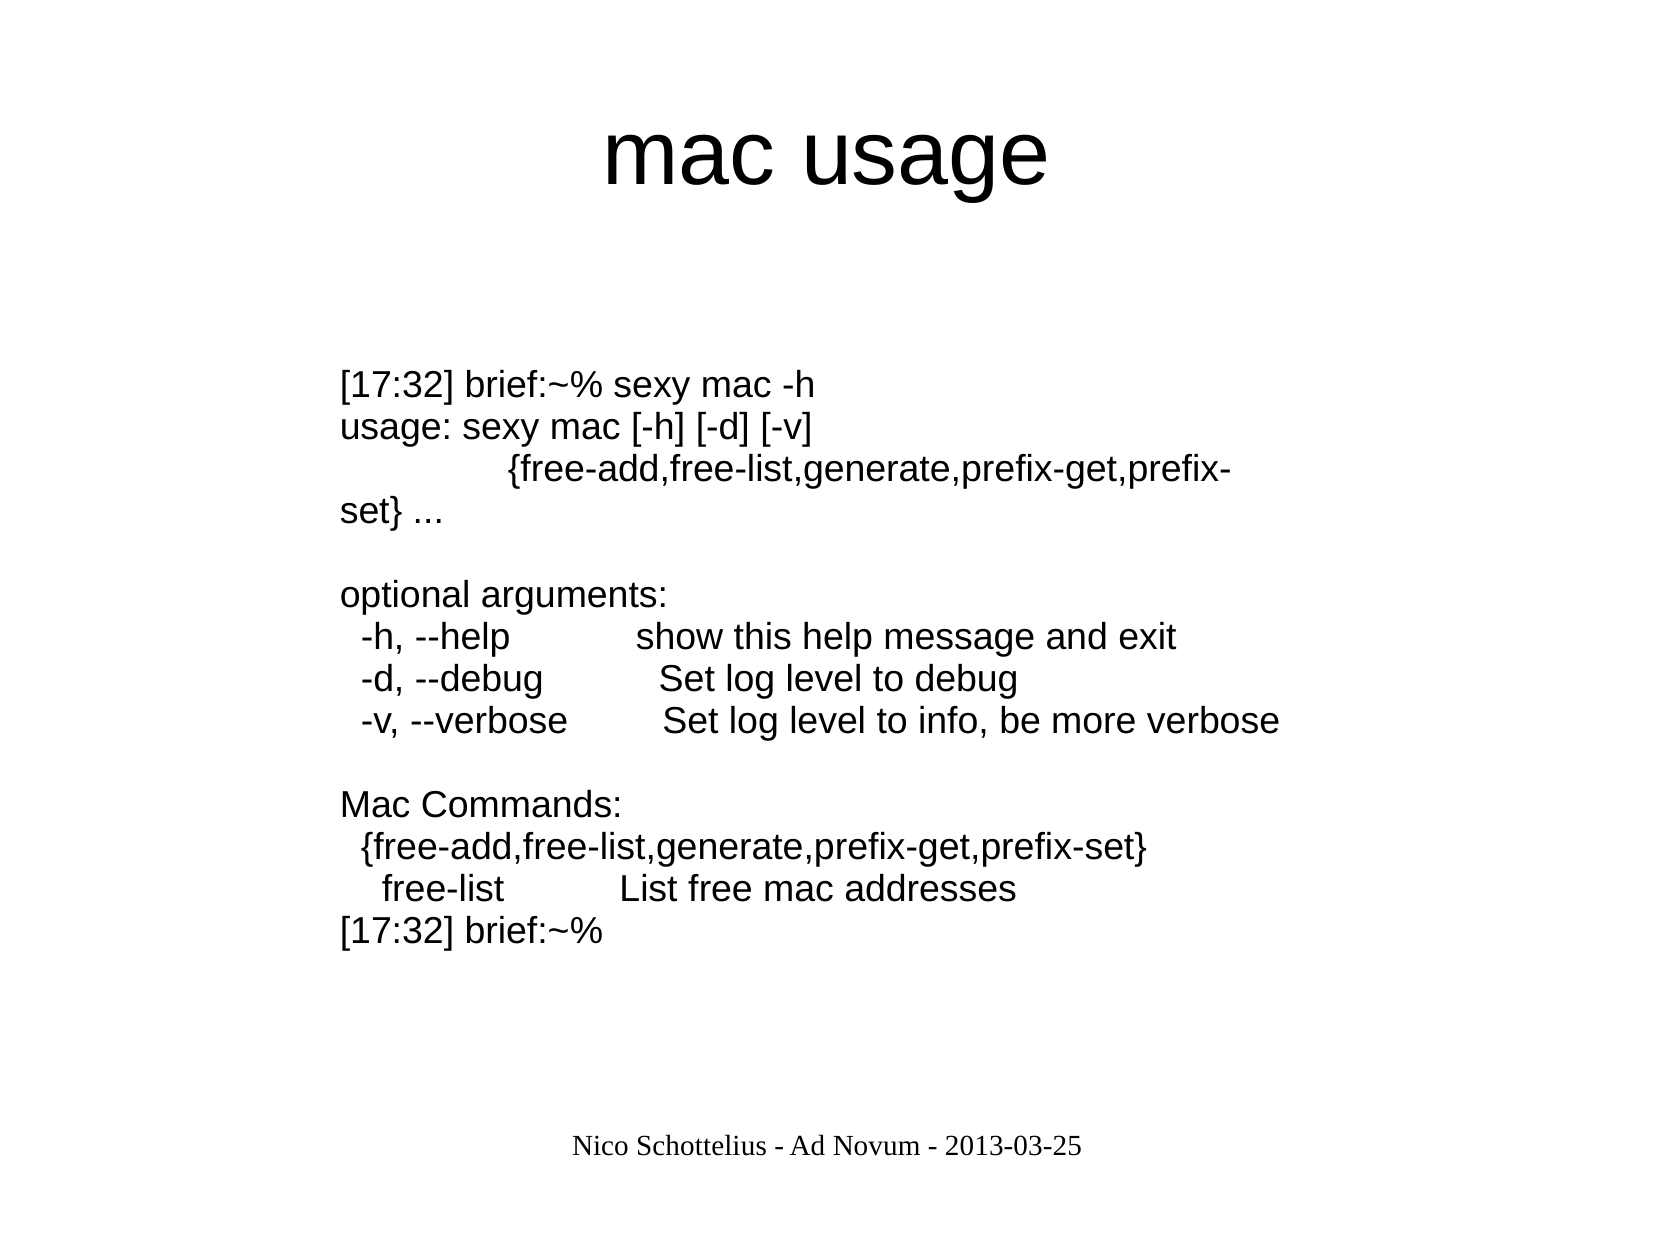

# mac usage
[17:32] brief:~% sexy mac -h
usage: sexy mac [-h] [-d] [-v]
 {free-add,free-list,generate,prefix-get,prefix-set} ...
optional arguments:
 -h, --help show this help message and exit
 -d, --debug Set log level to debug
 -v, --verbose Set log level to info, be more verbose
Mac Commands:
 {free-add,free-list,generate,prefix-get,prefix-set}
 free-list List free mac addresses
[17:32] brief:~%
Nico Schottelius - Ad Novum - 2013-03-25